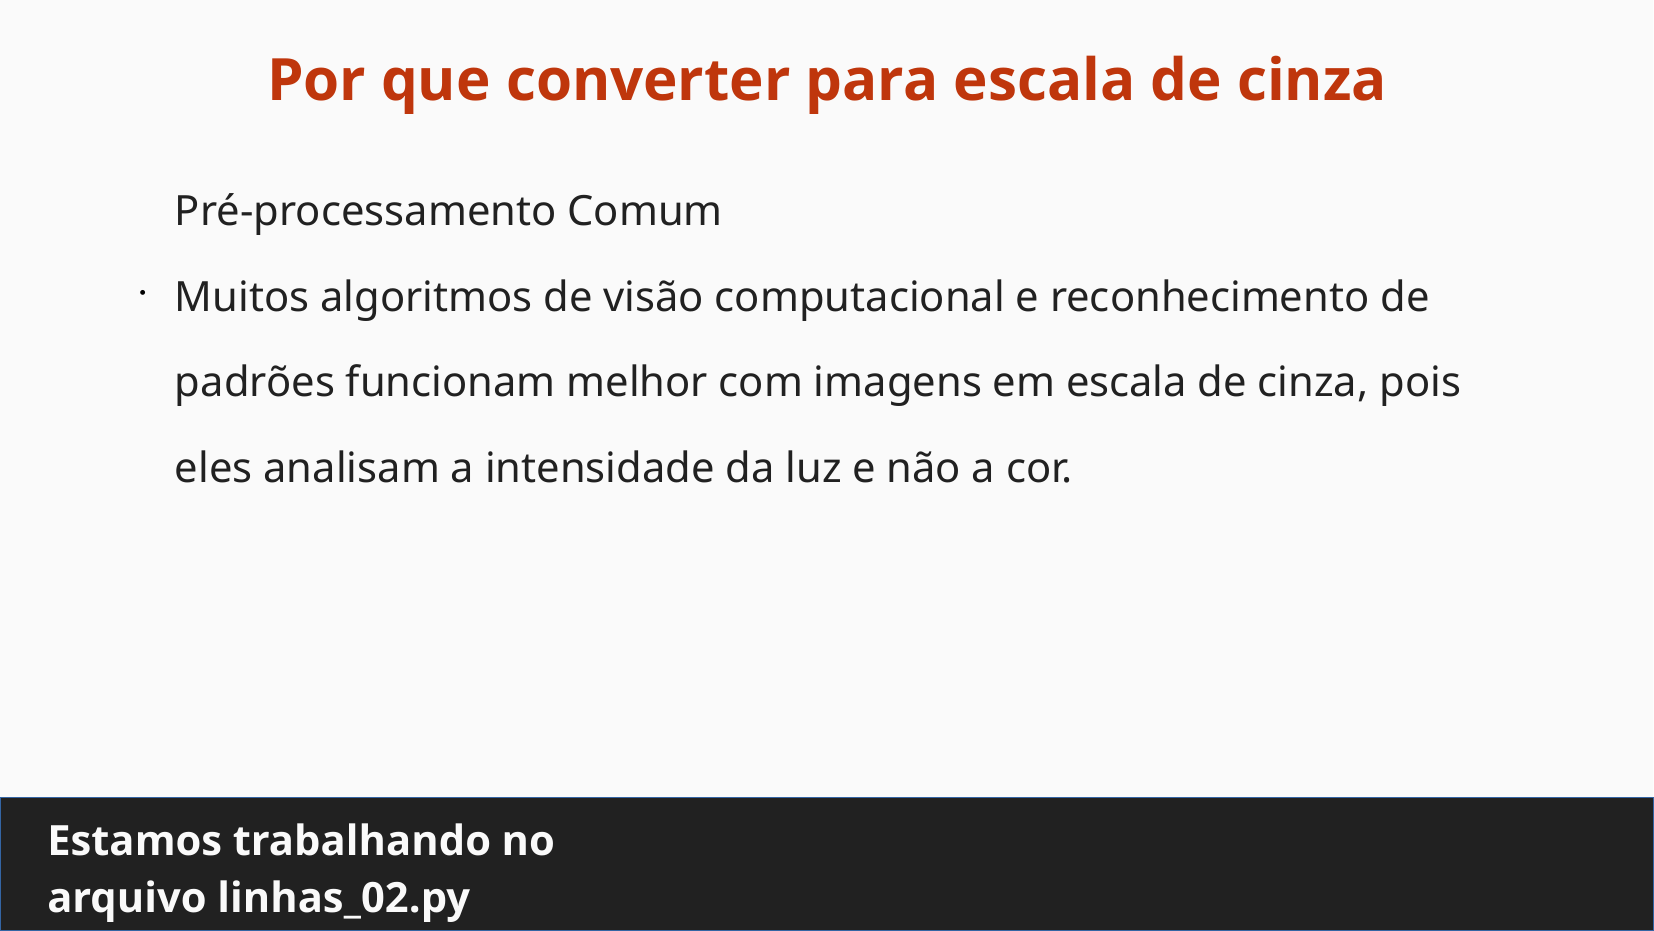

Por que converter para escala de cinza
# Pré-processamento Comum
Muitos algoritmos de visão computacional e reconhecimento de padrões funcionam melhor com imagens em escala de cinza, pois eles analisam a intensidade da luz e não a cor.
Estamos trabalhando no arquivo linhas_02.py